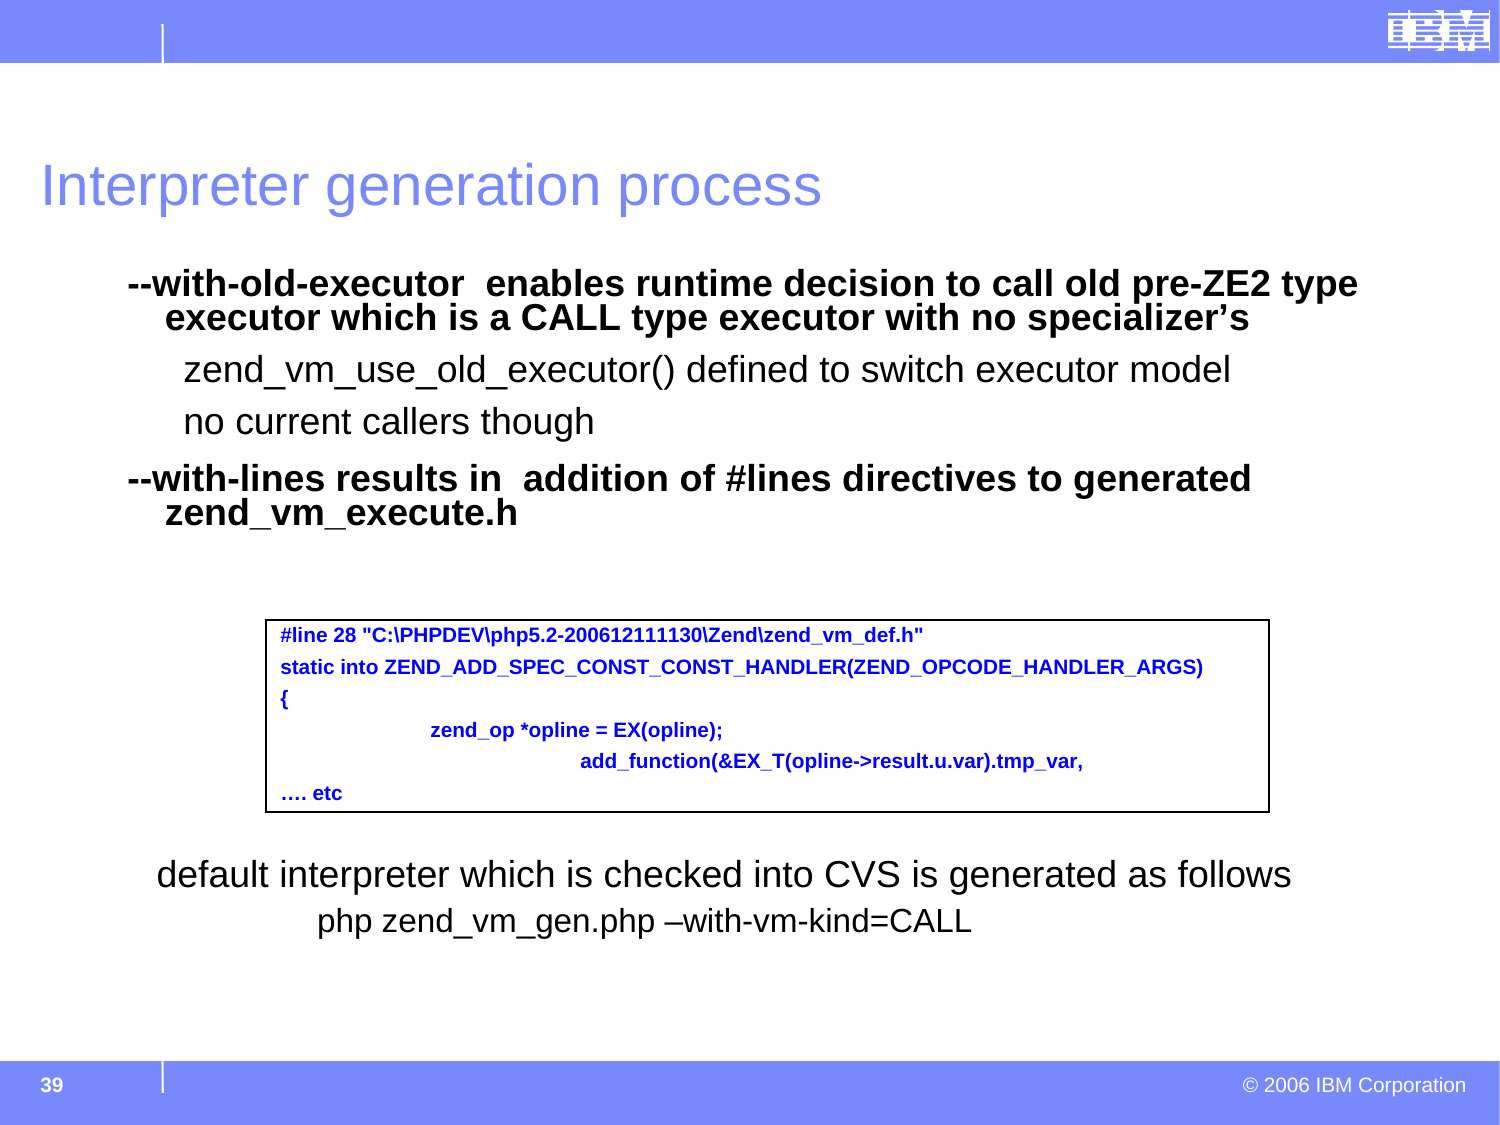

# Interpreter generation process
--with-old-executor enables runtime decision to call old pre-ZE2 type executor which is a CALL type executor with no specializer’s
zend_vm_use_old_executor() defined to switch executor model
no current callers though
--with-lines results in addition of #lines directives to generated zend_vm_execute.h
#line 28 "C:\PHPDEV\php5.2-200612111130\Zend\zend_vm_def.h"
static into ZEND_ADD_SPEC_CONST_CONST_HANDLER(ZEND_OPCODE_HANDLER_ARGS)‏
{
	zend_op *opline = EX(opline);
		add_function(&EX_T(opline->result.u.var).tmp_var,
…. etc
default interpreter which is checked into CVS is generated as follows
php zend_vm_gen.php –with-vm-kind=CALL
39